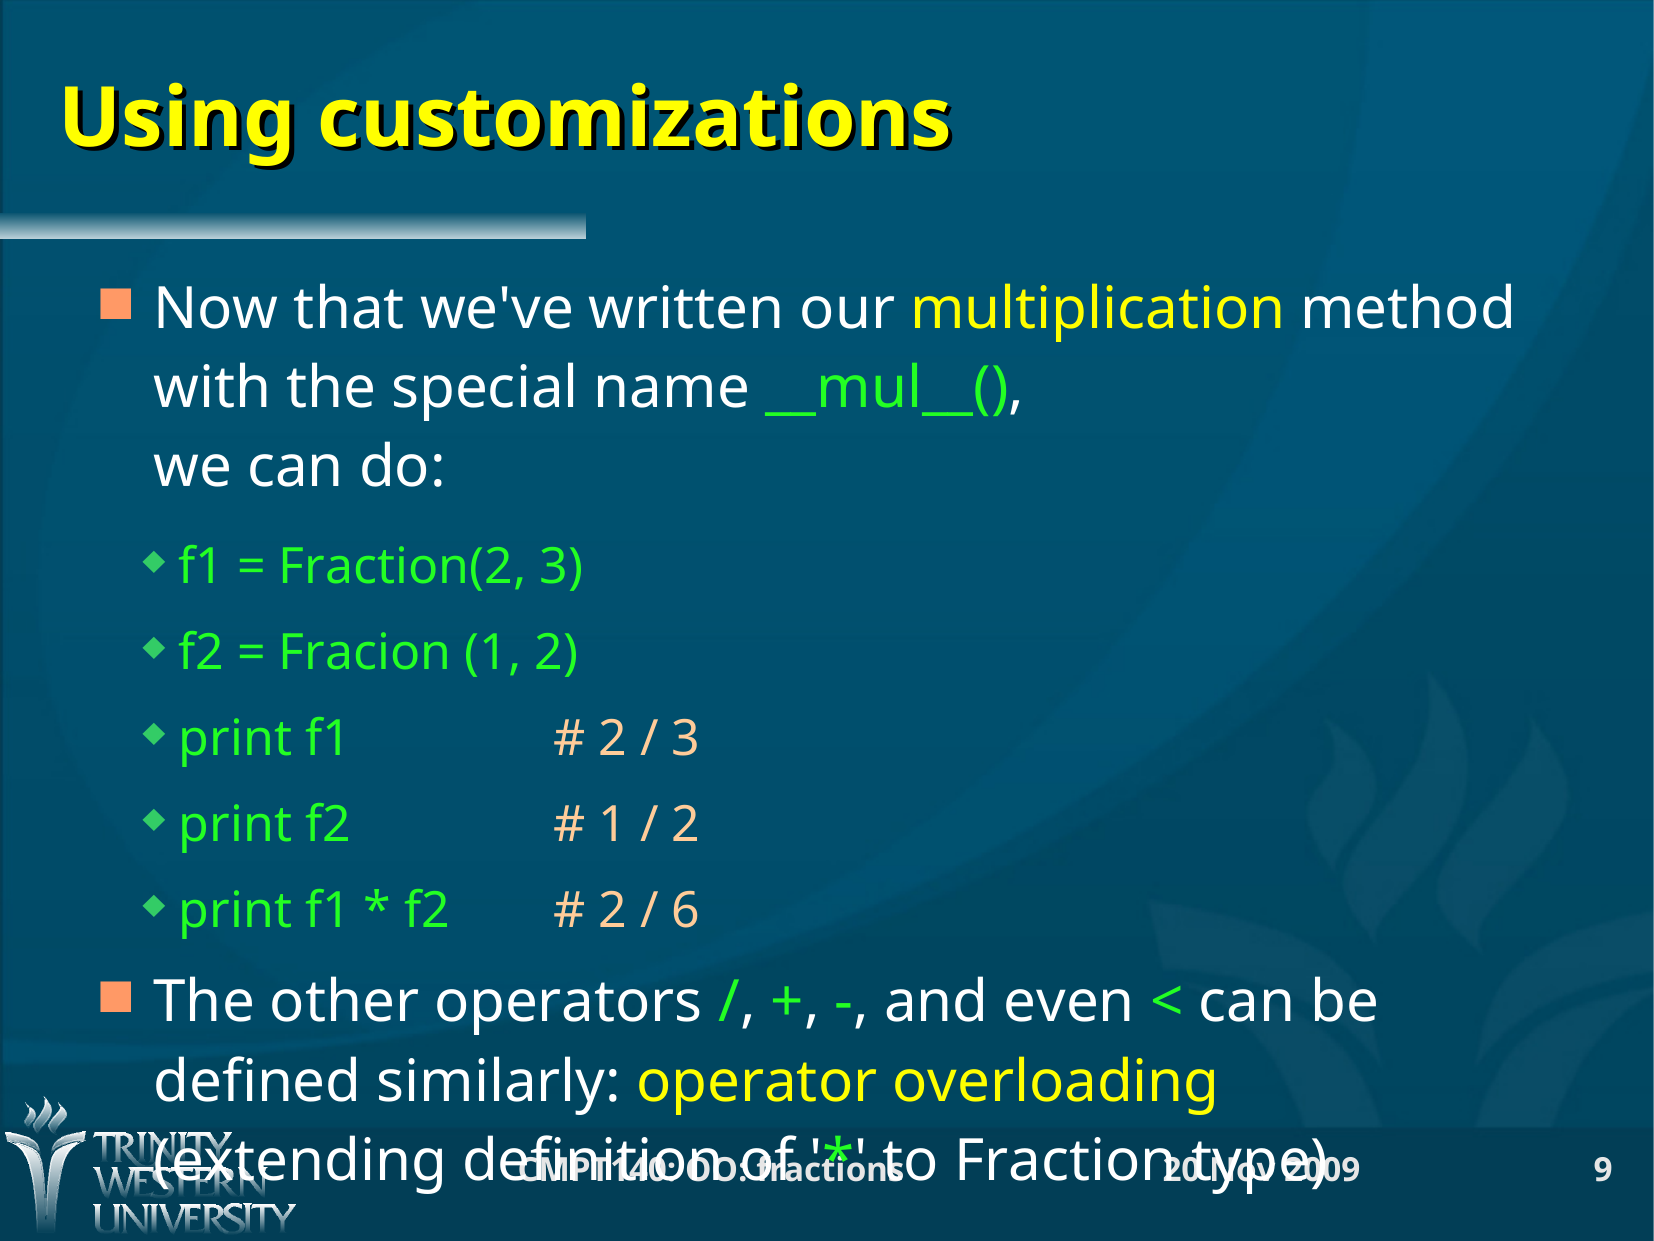

# Using customizations
Now that we've written our multiplication method with the special name __mul__(),
we can do:
f1 = Fraction(2, 3)
f2 = Fracion (1, 2)
print f1			# 2 / 3
print f2			# 1 / 2
print f1 * f2		# 2 / 6
The other operators /, +, -, and even < can be defined similarly: operator overloading
(extending definition of '*' to Fraction type)
CMPT140: OO: fractions
20 Nov 2009
9